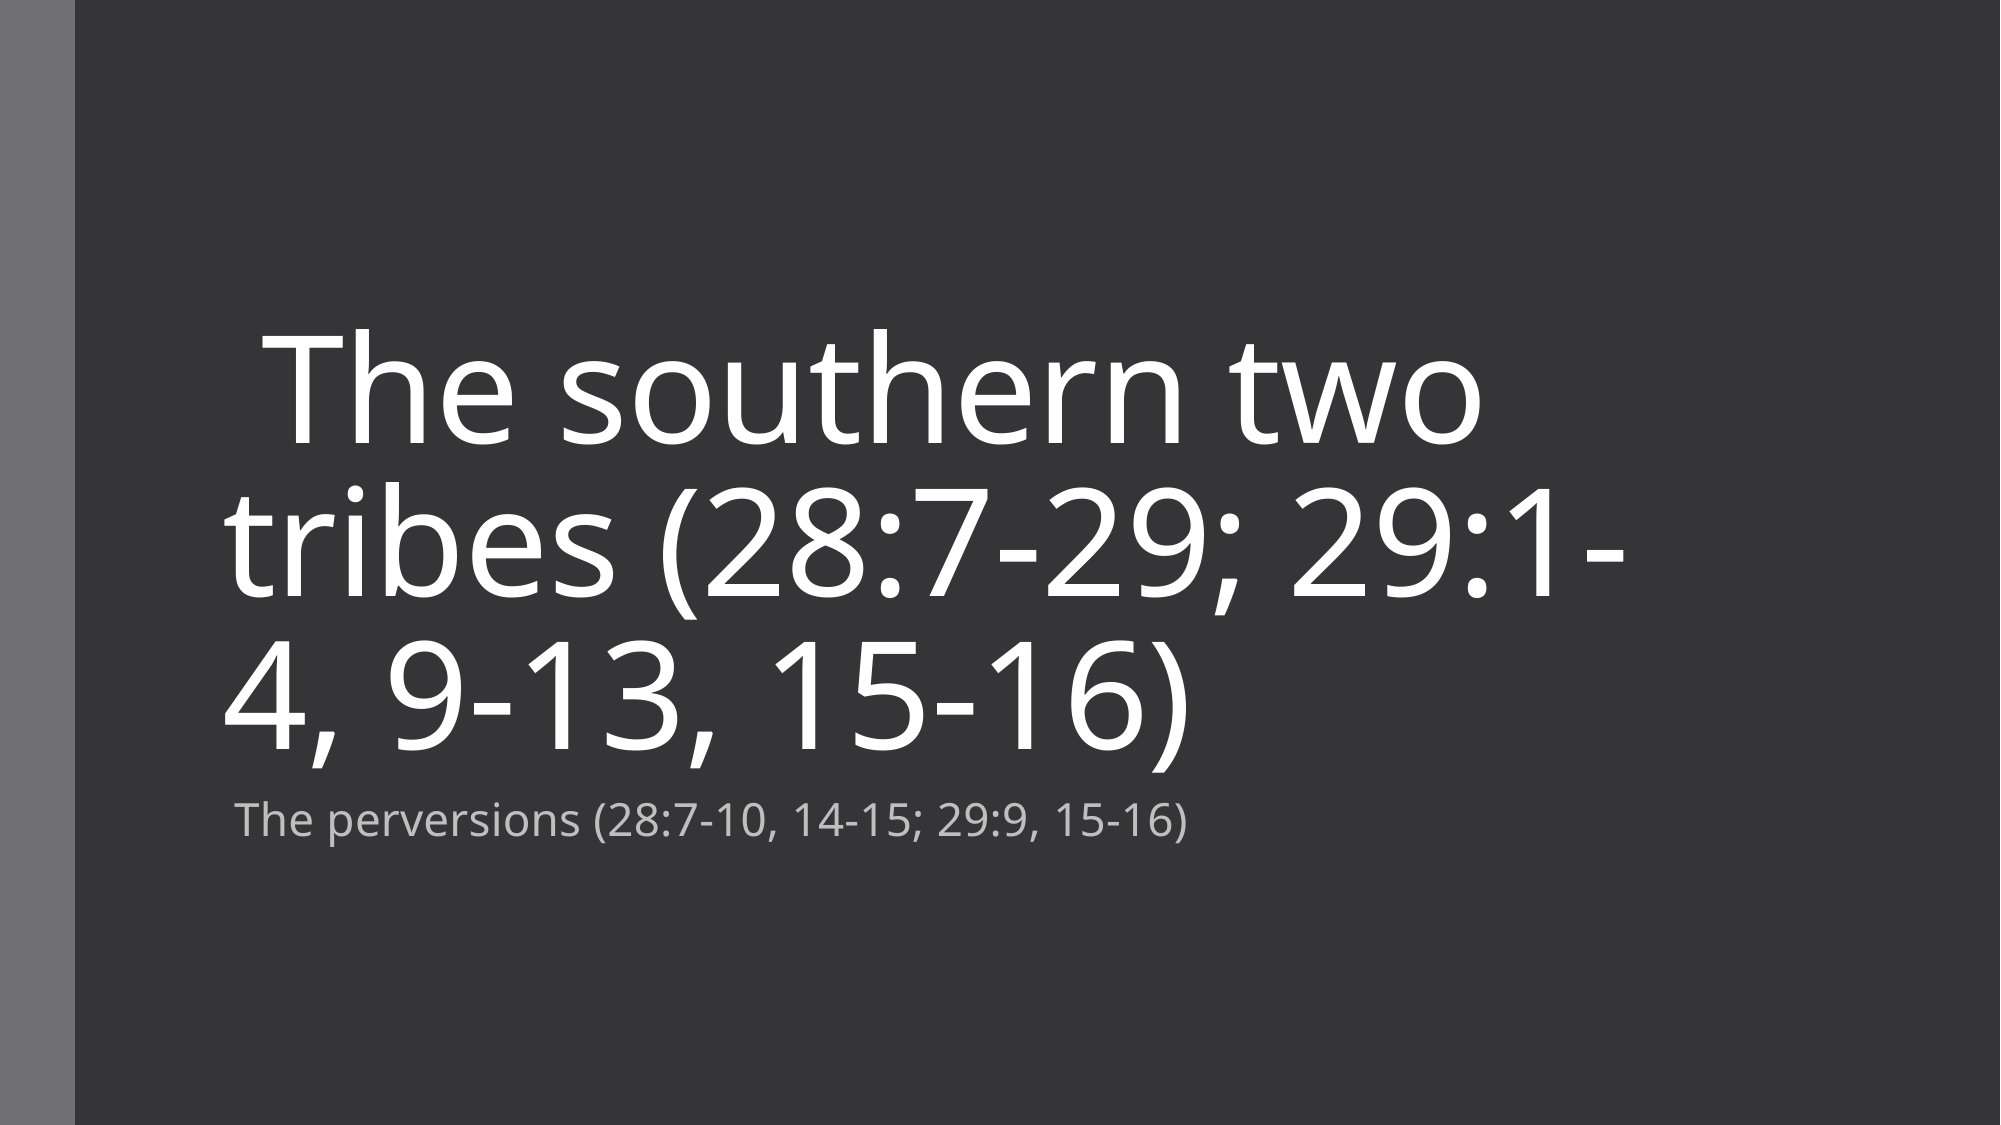

# The southern two tribes (28:7-29; 29:1-4, 9-13, 15-16)
 The perversions (28:7-10, 14-15; 29:9, 15-16)